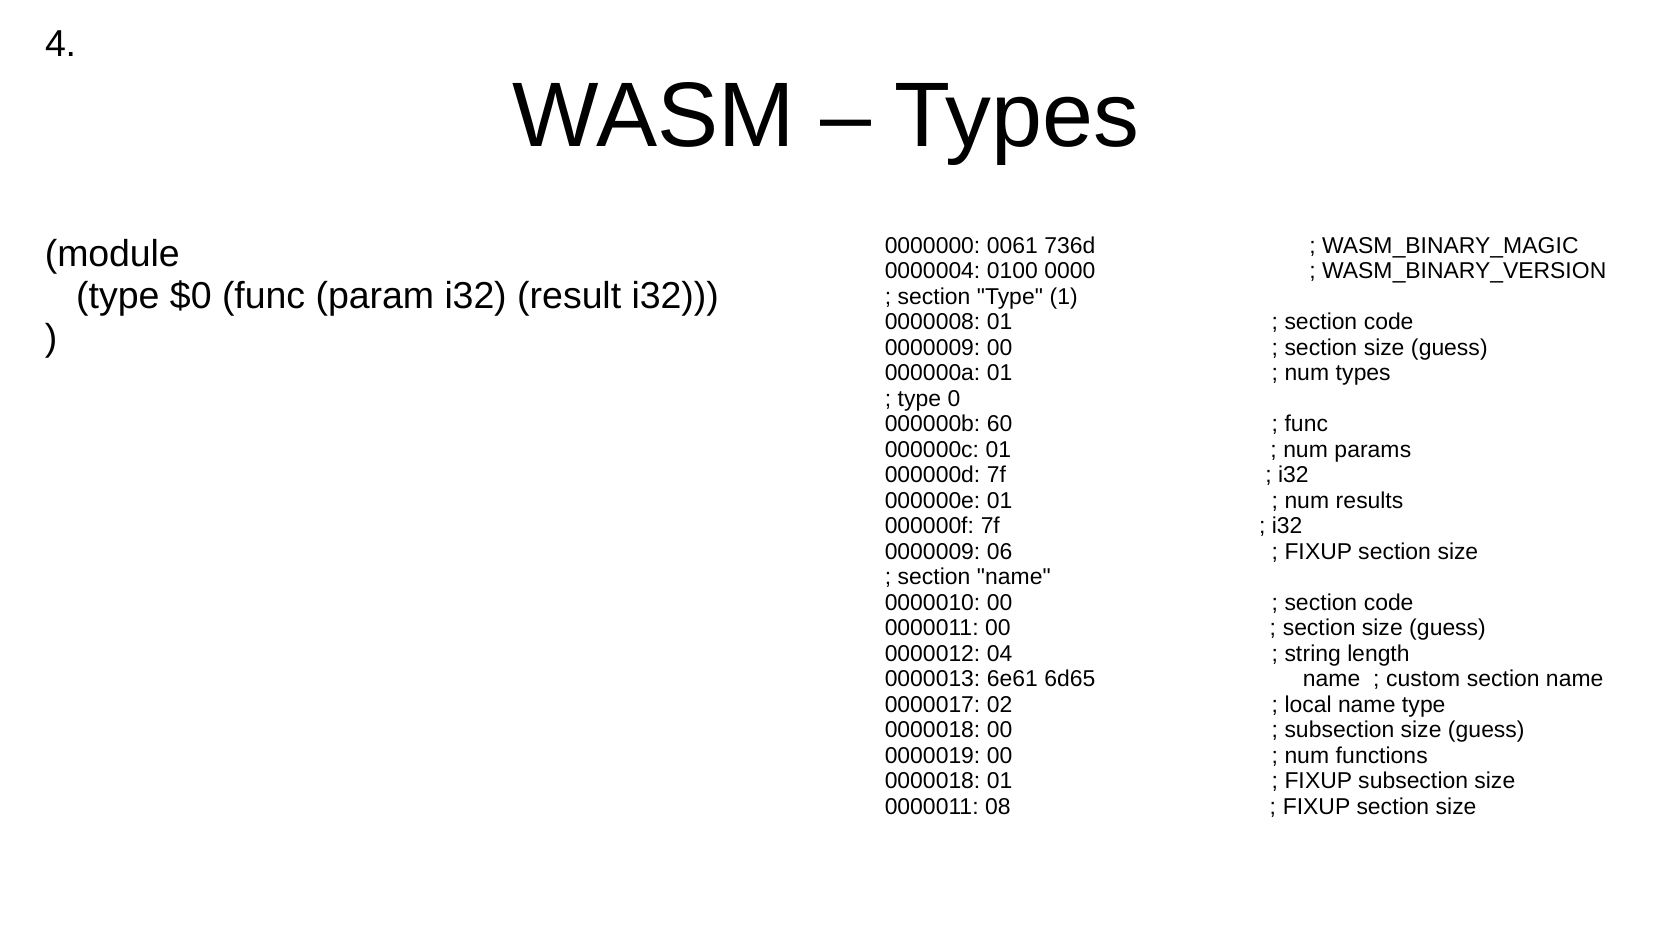

4.
# WASM – Types
(module
 (type $0 (func (param i32) (result i32)))
)
0000000: 0061 736d ; WASM_BINARY_MAGIC
0000004: 0100 0000 ; WASM_BINARY_VERSION
; section "Type" (1)
0000008: 01 ; section code
0000009: 00 ; section size (guess)
000000a: 01 ; num types
; type 0
000000b: 60 ; func
000000c: 01 ; num params
000000d: 7f ; i32
000000e: 01 ; num results
000000f: 7f ; i32
0000009: 06 ; FIXUP section size
; section "name"
0000010: 00 ; section code
0000011: 00 ; section size (guess)
0000012: 04 ; string length
0000013: 6e61 6d65 name ; custom section name
0000017: 02 ; local name type
0000018: 00 ; subsection size (guess)
0000019: 00 ; num functions
0000018: 01 ; FIXUP subsection size
0000011: 08 ; FIXUP section size